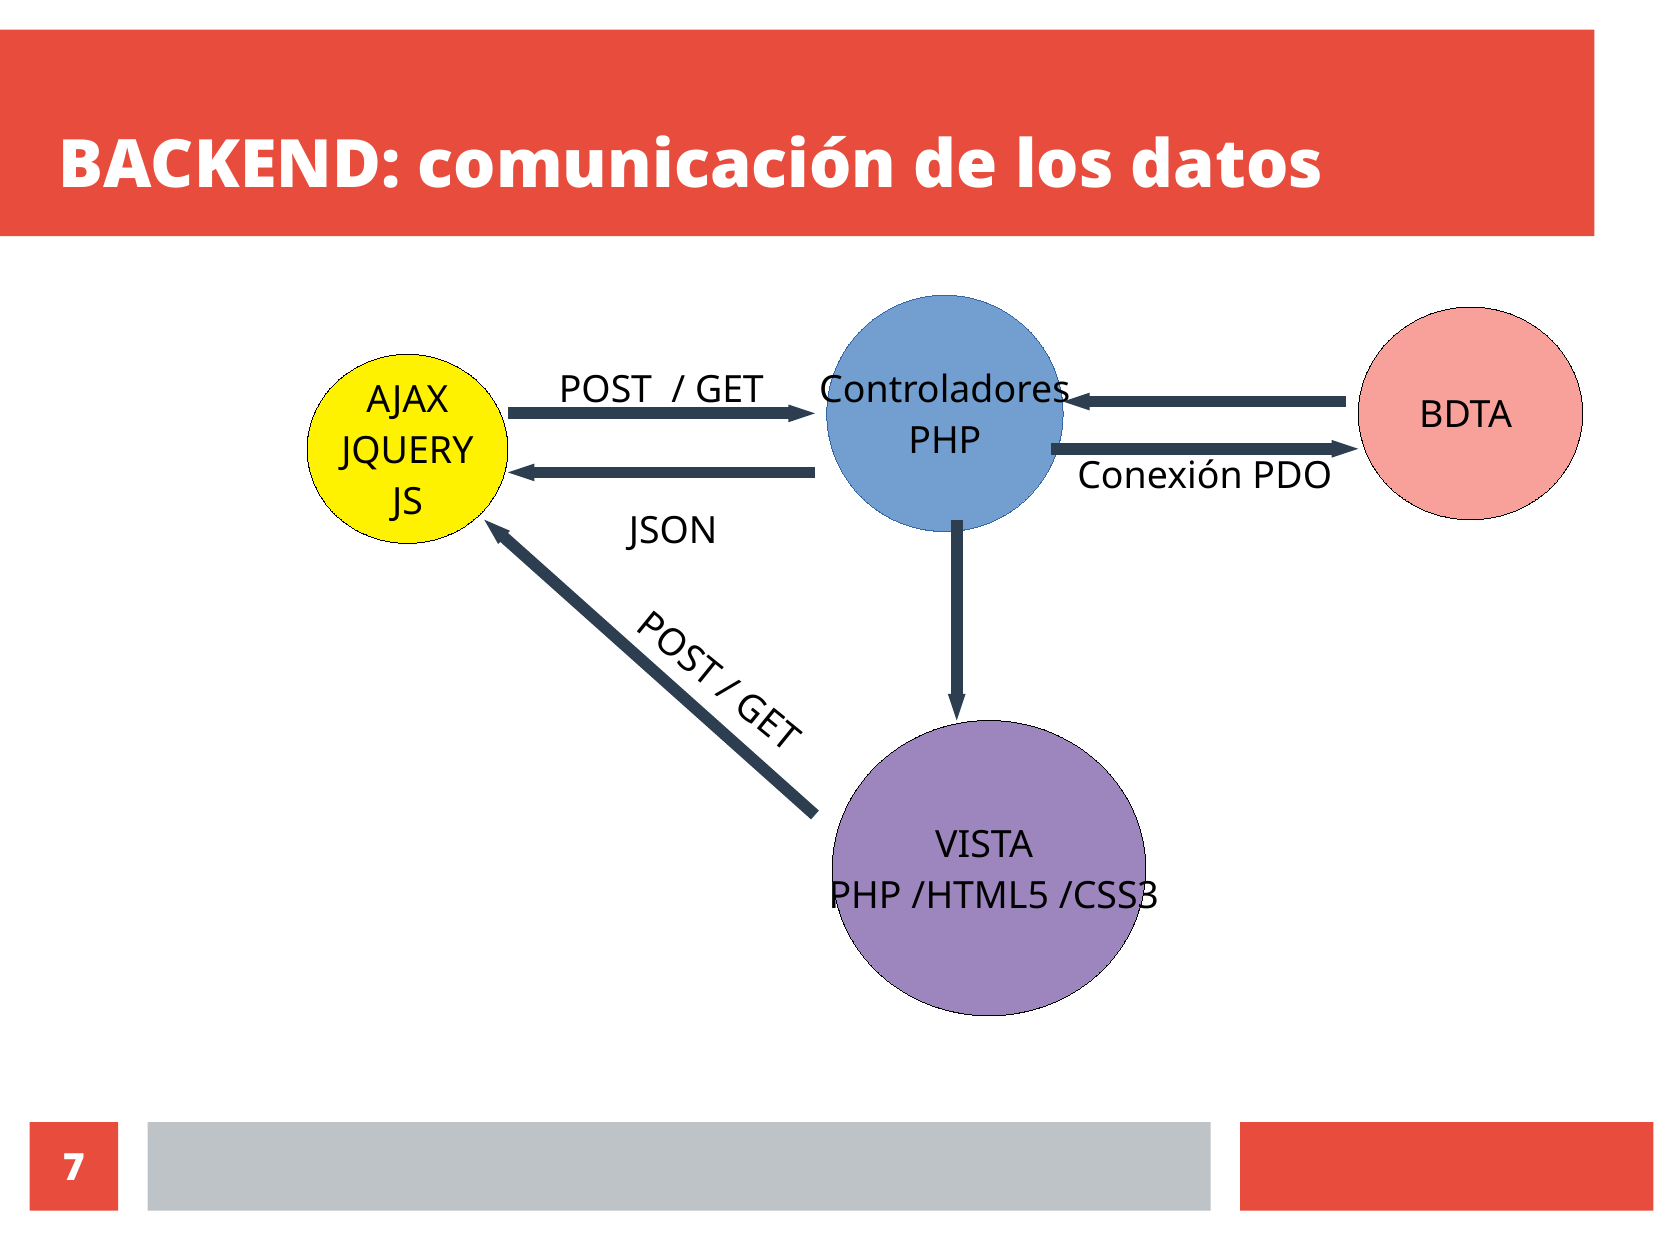

# BACKEND: comunicación de los datos
Controladores
PHP
BDTA
AJAX
JQUERY
JS
POST / GET
Conexión PDO
JSON
POST / GET
VISTA
 PHP /HTML5 /CSS3
7